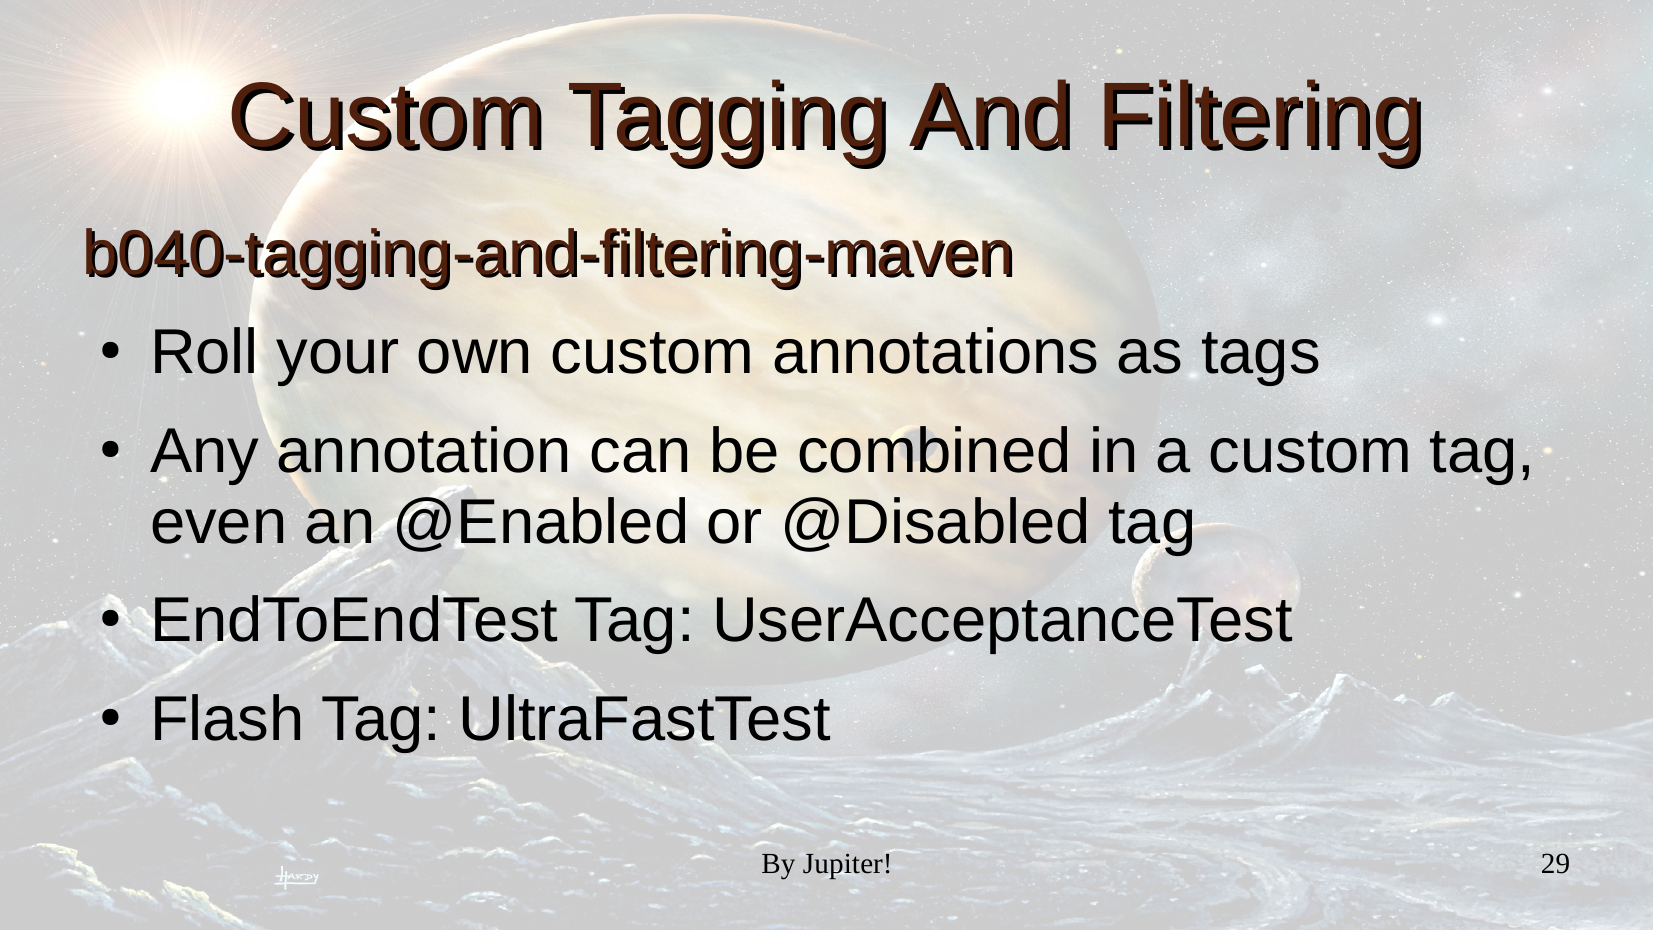

# Custom Tagging And Filtering
b040-tagging-and-filtering-maven
Roll your own custom annotations as tags
Any annotation can be combined in a custom tag, even an @Enabled or @Disabled tag
EndToEndTest Tag: UserAcceptanceTest
Flash Tag: UltraFastTest
By Jupiter!